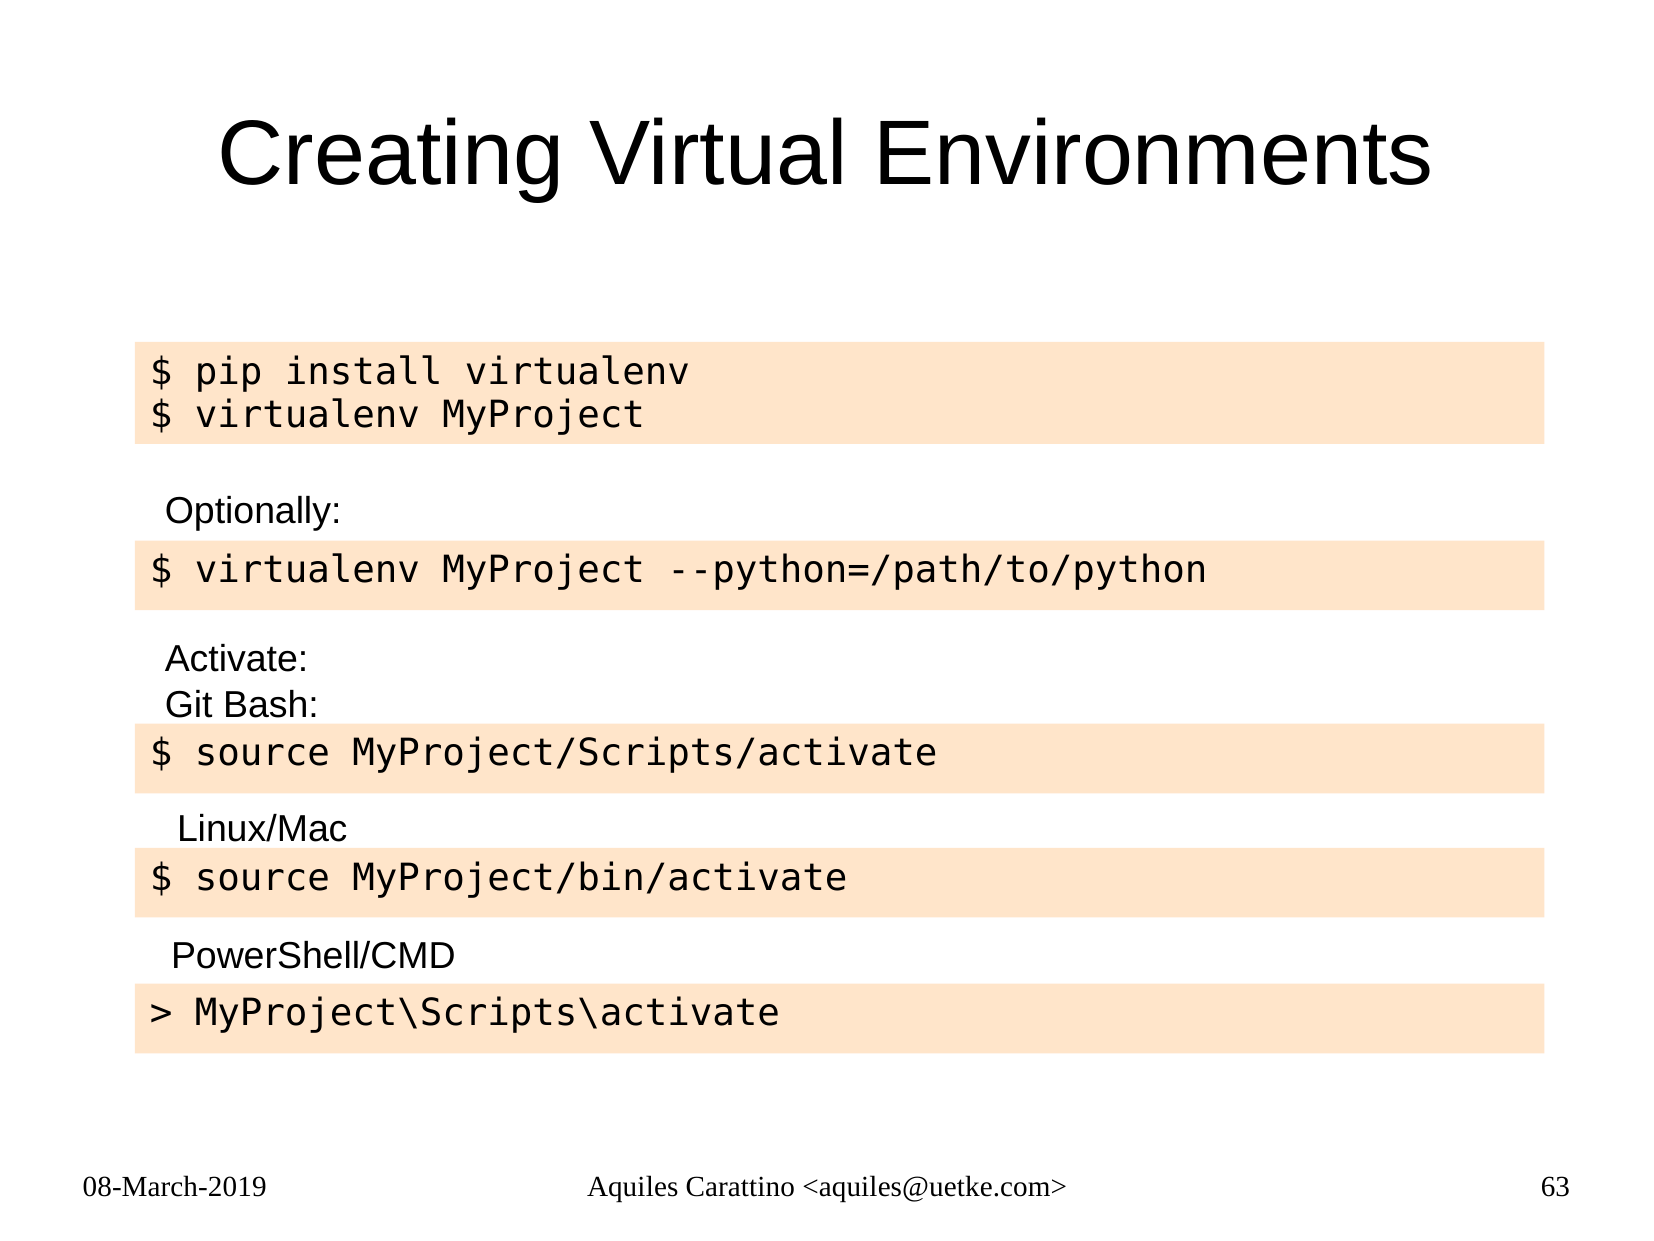

# Creating Virtual Environments
$ pip install virtualenv
$ virtualenv MyProject
Optionally:
$ virtualenv MyProject --python=/path/to/python
Activate:
Git Bash:
$ source MyProject/Scripts/activate
Linux/Mac
$ source MyProject/bin/activate
PowerShell/CMD
> MyProject\Scripts\activate
08-March-2019
Aquiles Carattino <aquiles@uetke.com>
63